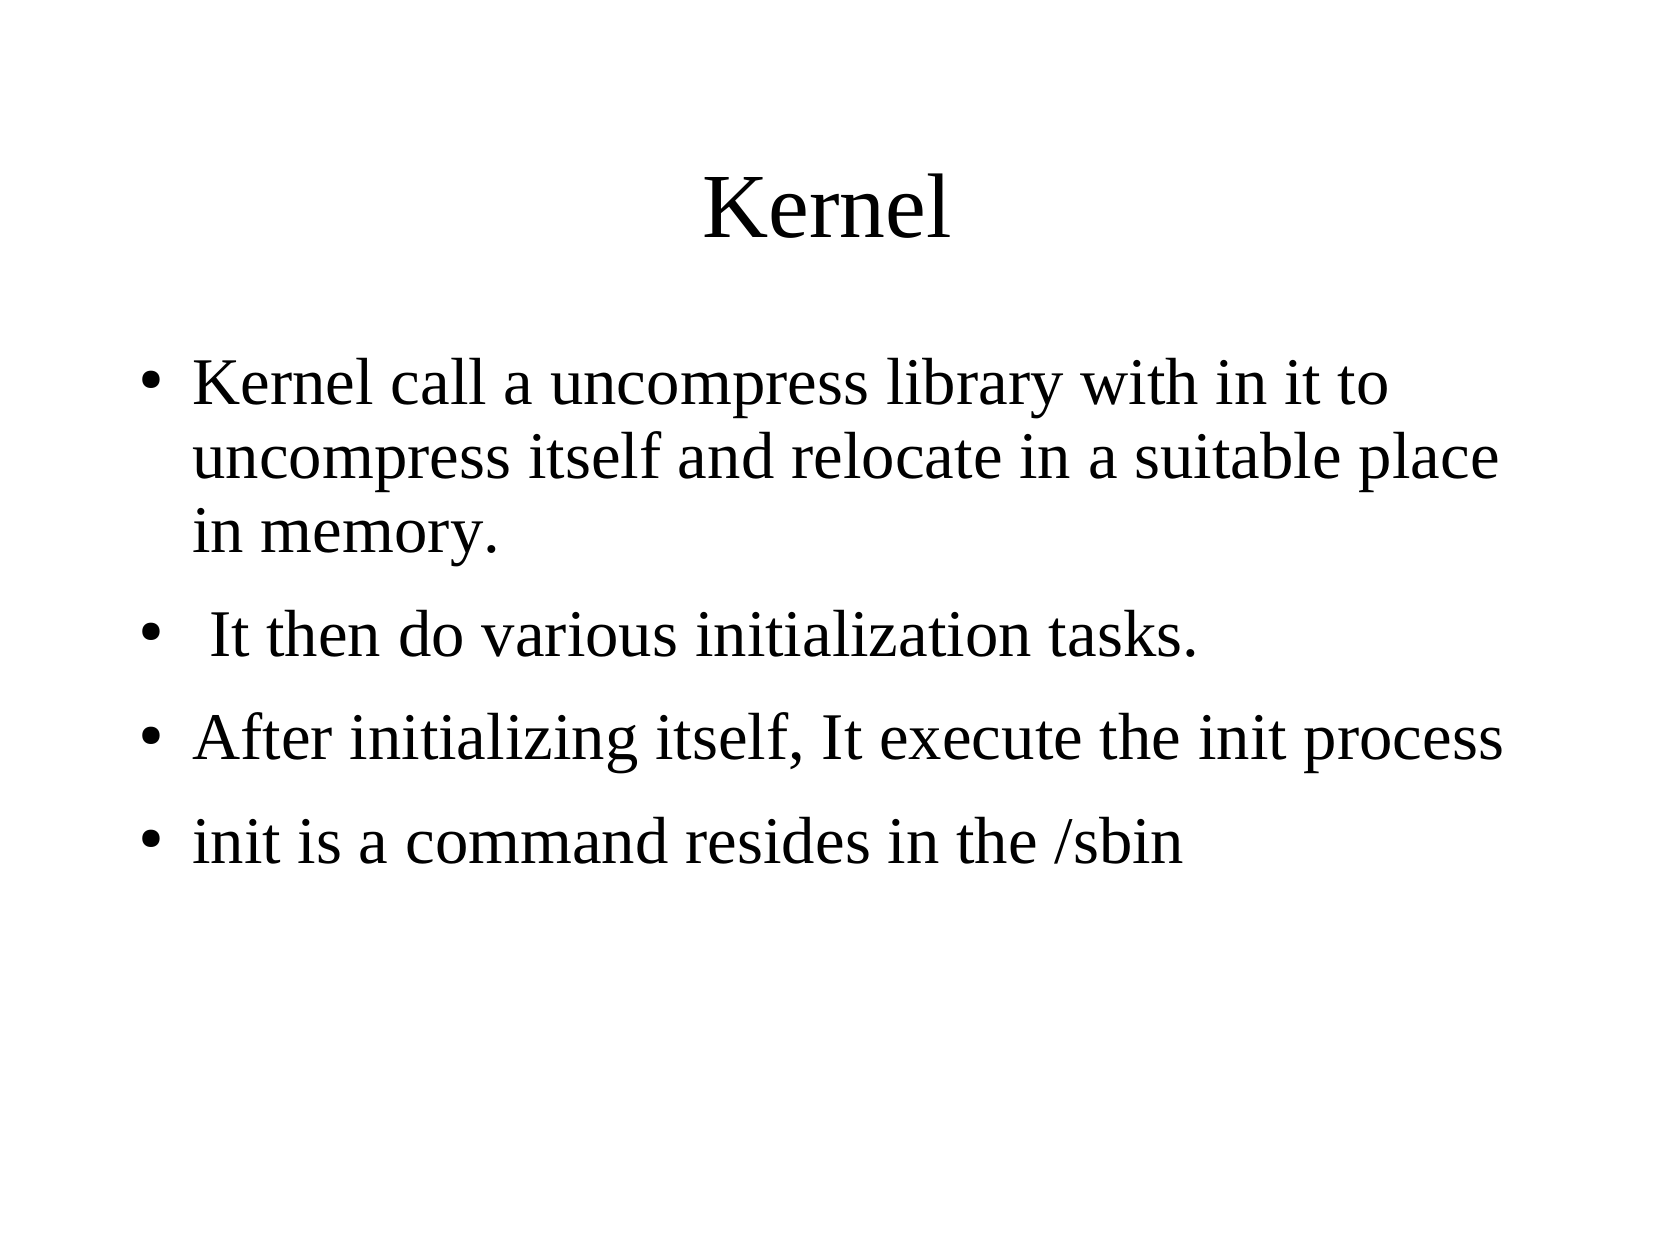

# Kernel
Kernel call a uncompress library with in it to uncompress itself and relocate in a suitable place in memory.
 It then do various initialization tasks.
After initializing itself, It execute the init process
init is a command resides in the /sbin